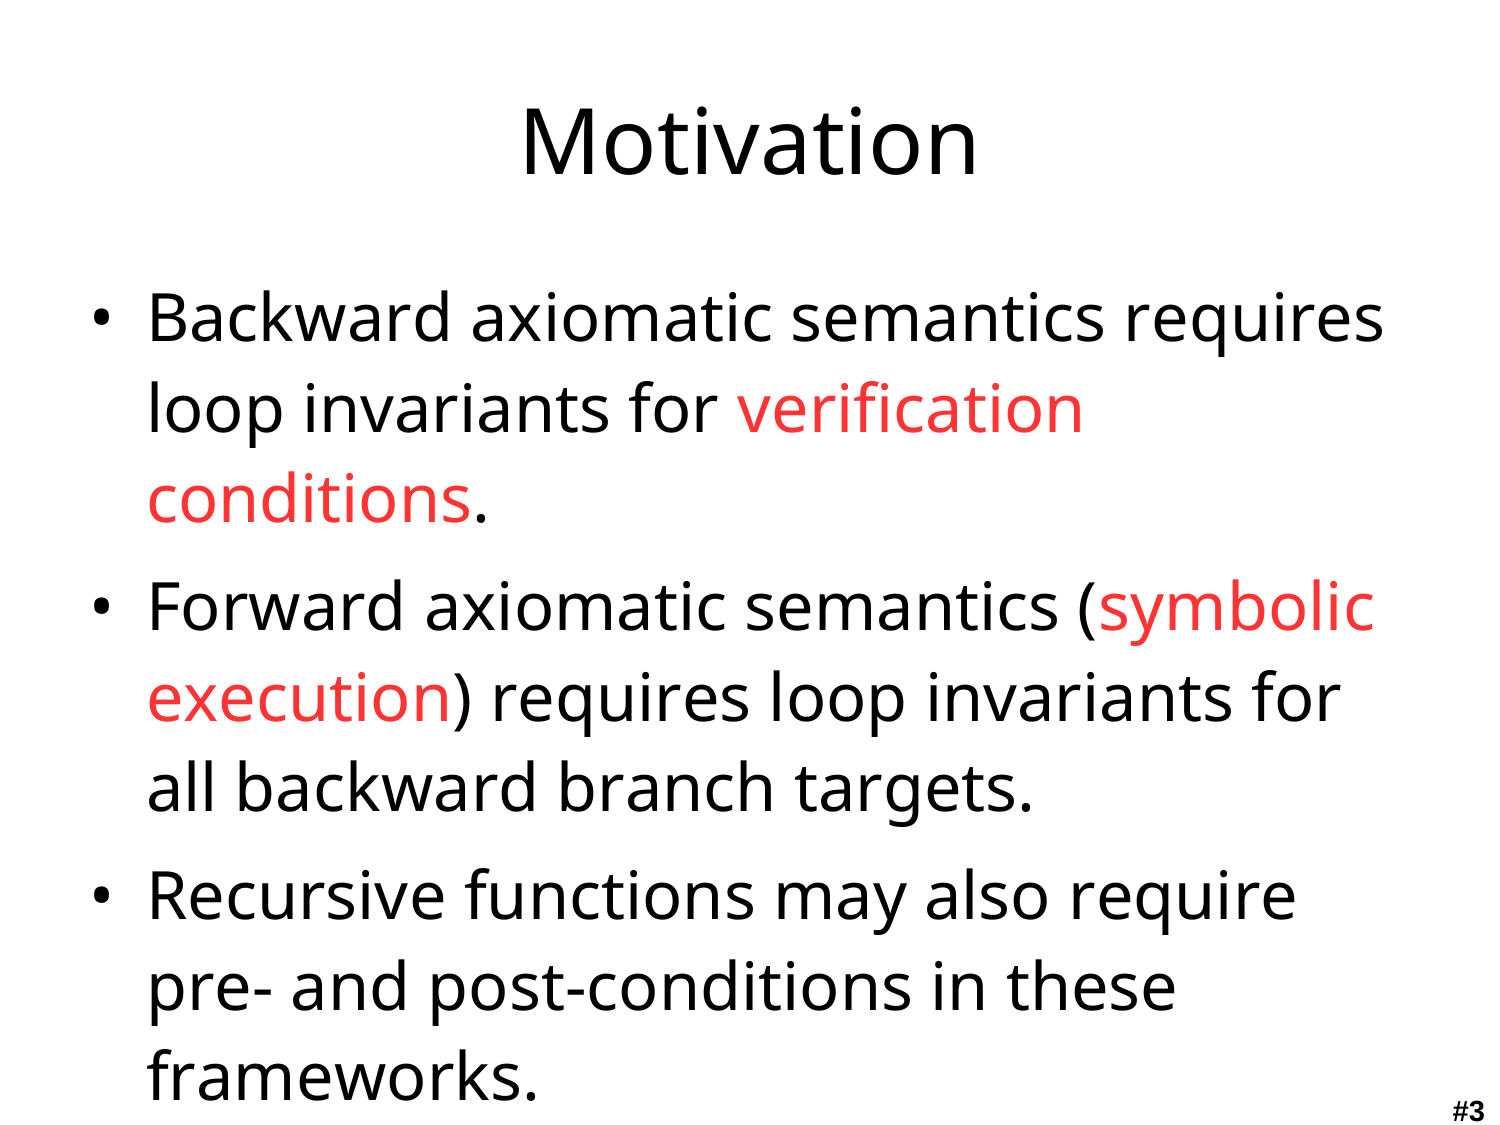

# Motivation
Backward axiomatic semantics requires loop invariants for verification conditions.
Forward axiomatic semantics (symbolic execution) requires loop invariants for all backward branch targets.
Recursive functions may also require pre- and post-conditions in these frameworks.
How many have you seen in real life?
3